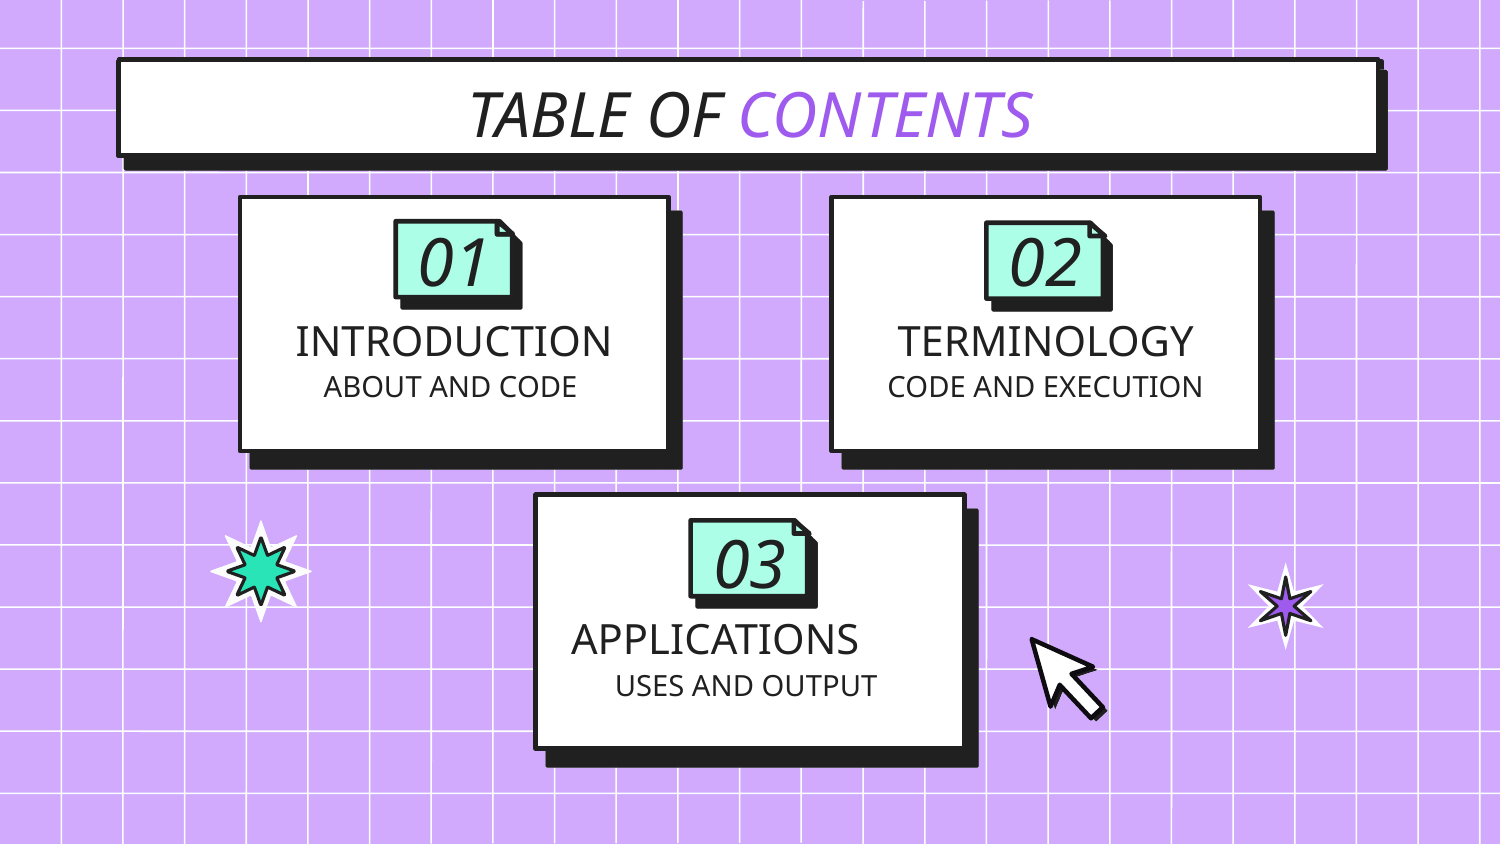

# TABLE OF CONTENTS
01
02
INTRODUCTION
TERMINOLOGY
ABOUT AND CODE
CODE AND EXECUTION
03
APPLICATIONS
USES AND OUTPUT